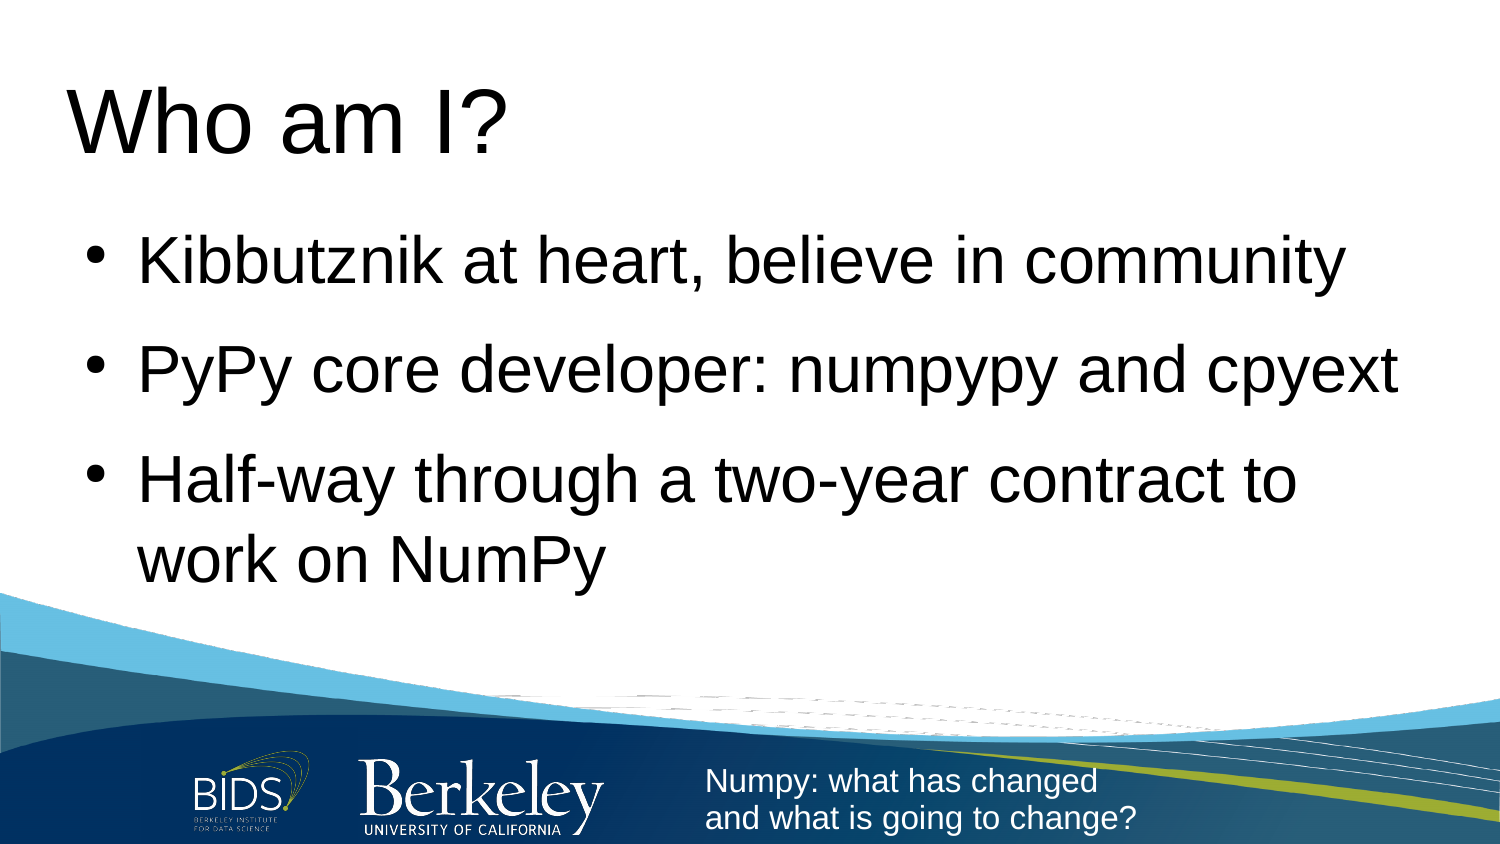

# Who am I?
Kibbutznik at heart, believe in community
PyPy core developer: numpypy and cpyext
Half-way through a two-year contract to work on NumPy
Numpy: what has changed
and what is going to change?